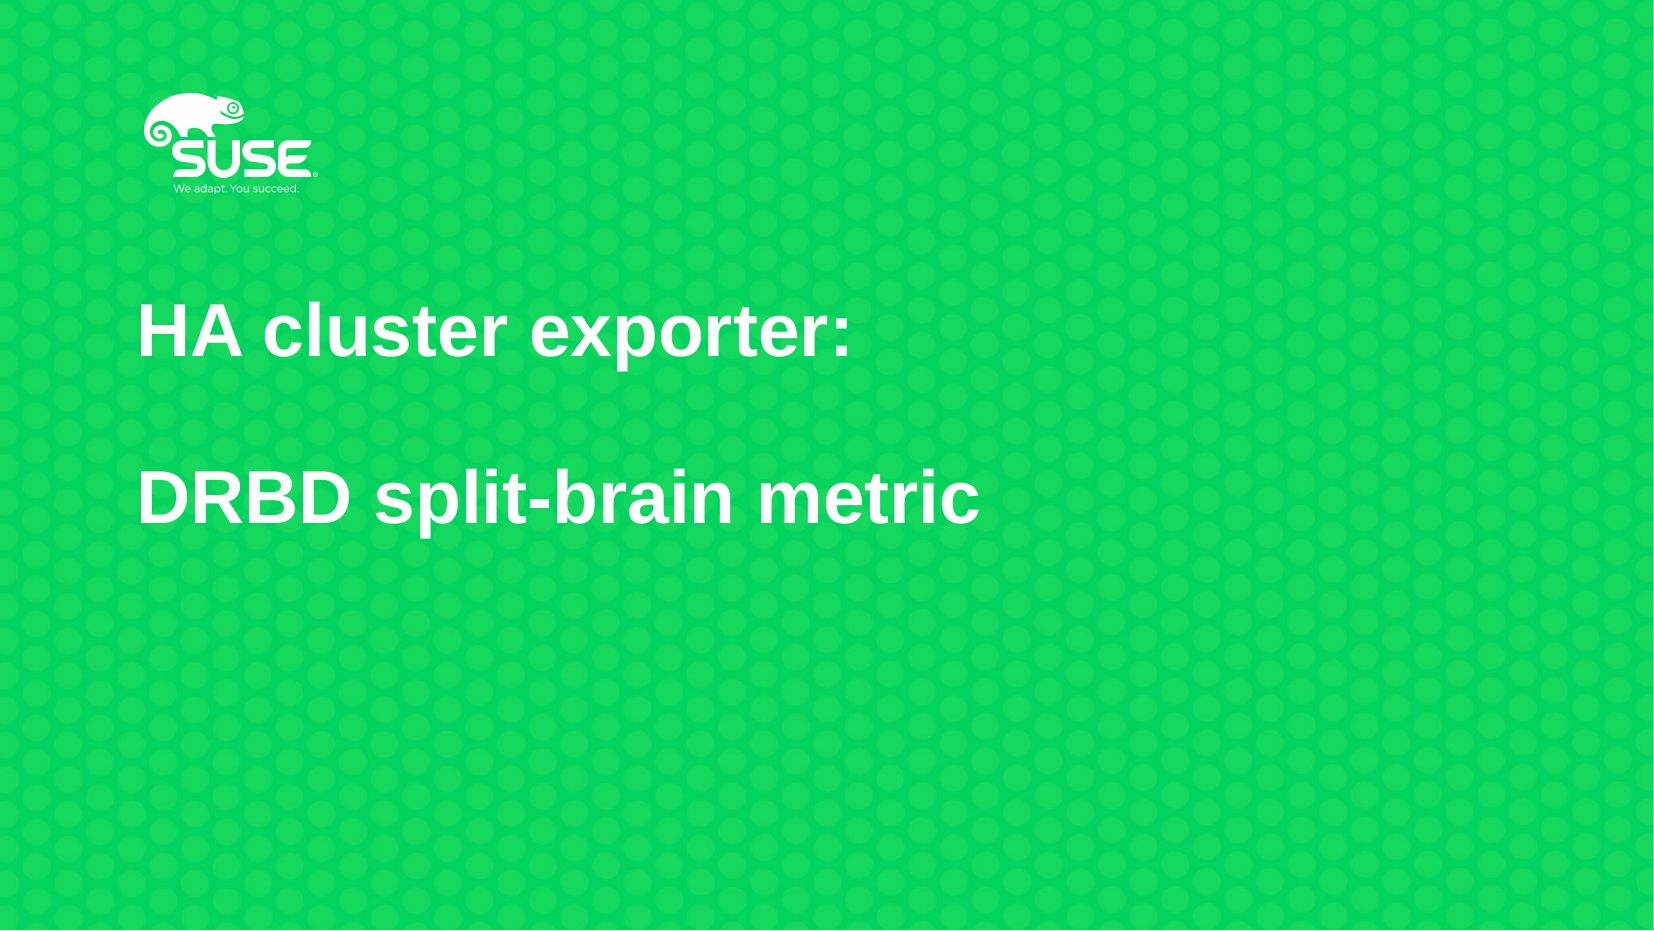

# HA cluster exporter: DRBD split-brain metric